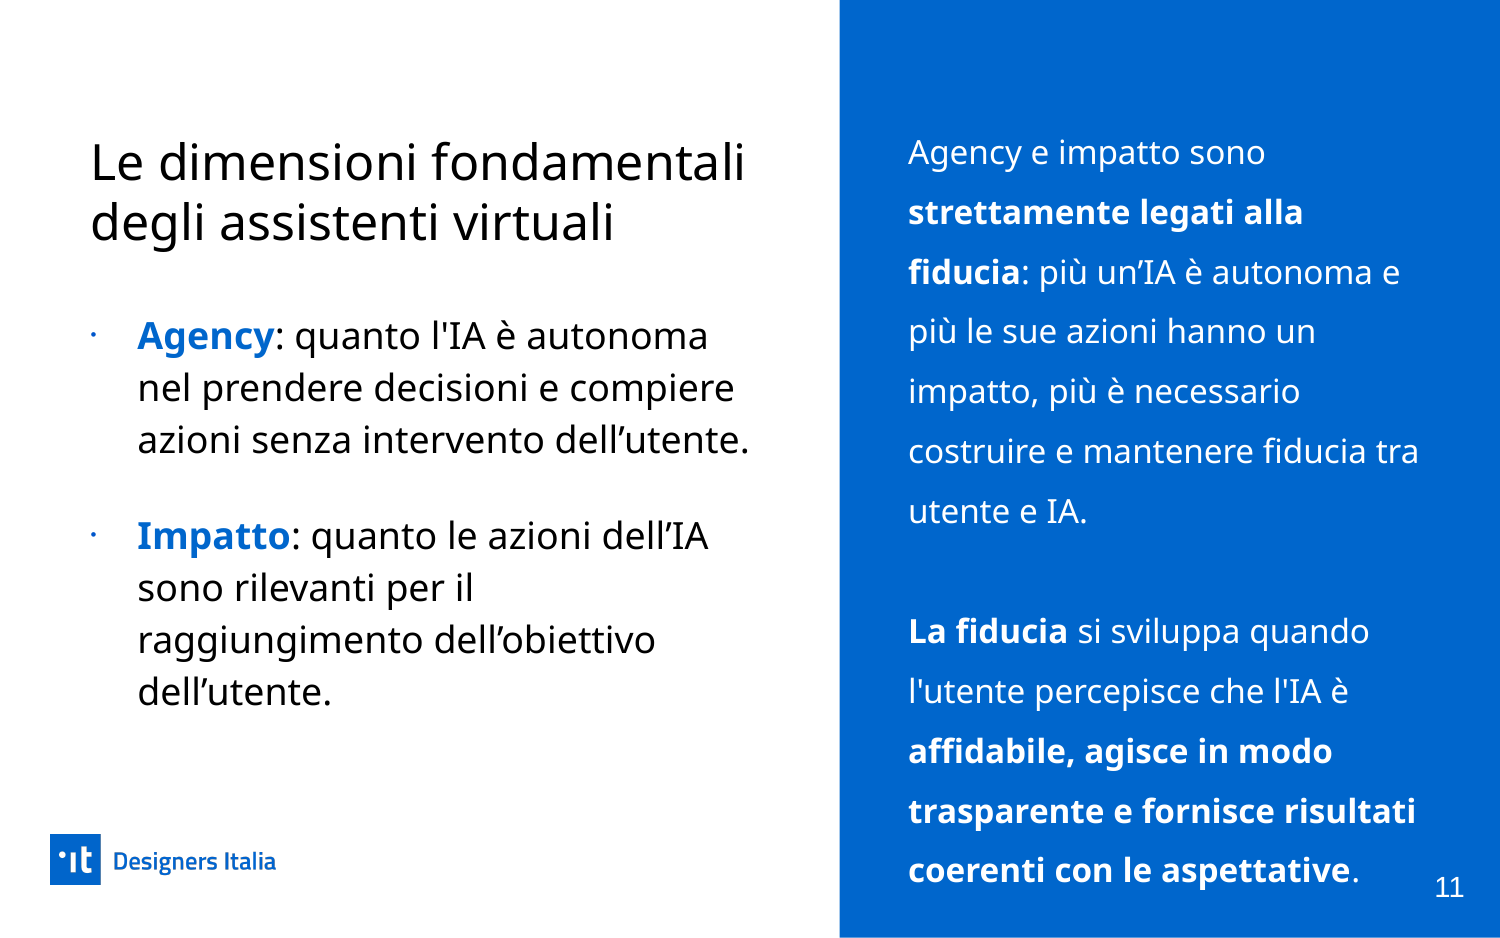

Agency e impatto sono strettamente legati alla fiducia: più un’IA è autonoma e più le sue azioni hanno un impatto, più è necessario costruire e mantenere fiducia tra utente e IA.
La fiducia si sviluppa quando l'utente percepisce che l'IA è affidabile, agisce in modo trasparente e fornisce risultati coerenti con le aspettative.
Le dimensioni fondamentali degli assistenti virtuali
Agency: quanto l'IA è autonoma nel prendere decisioni e compiere azioni senza intervento dell’utente.
Impatto: quanto le azioni dell’IA sono rilevanti per il raggiungimento dell’obiettivo dell’utente.